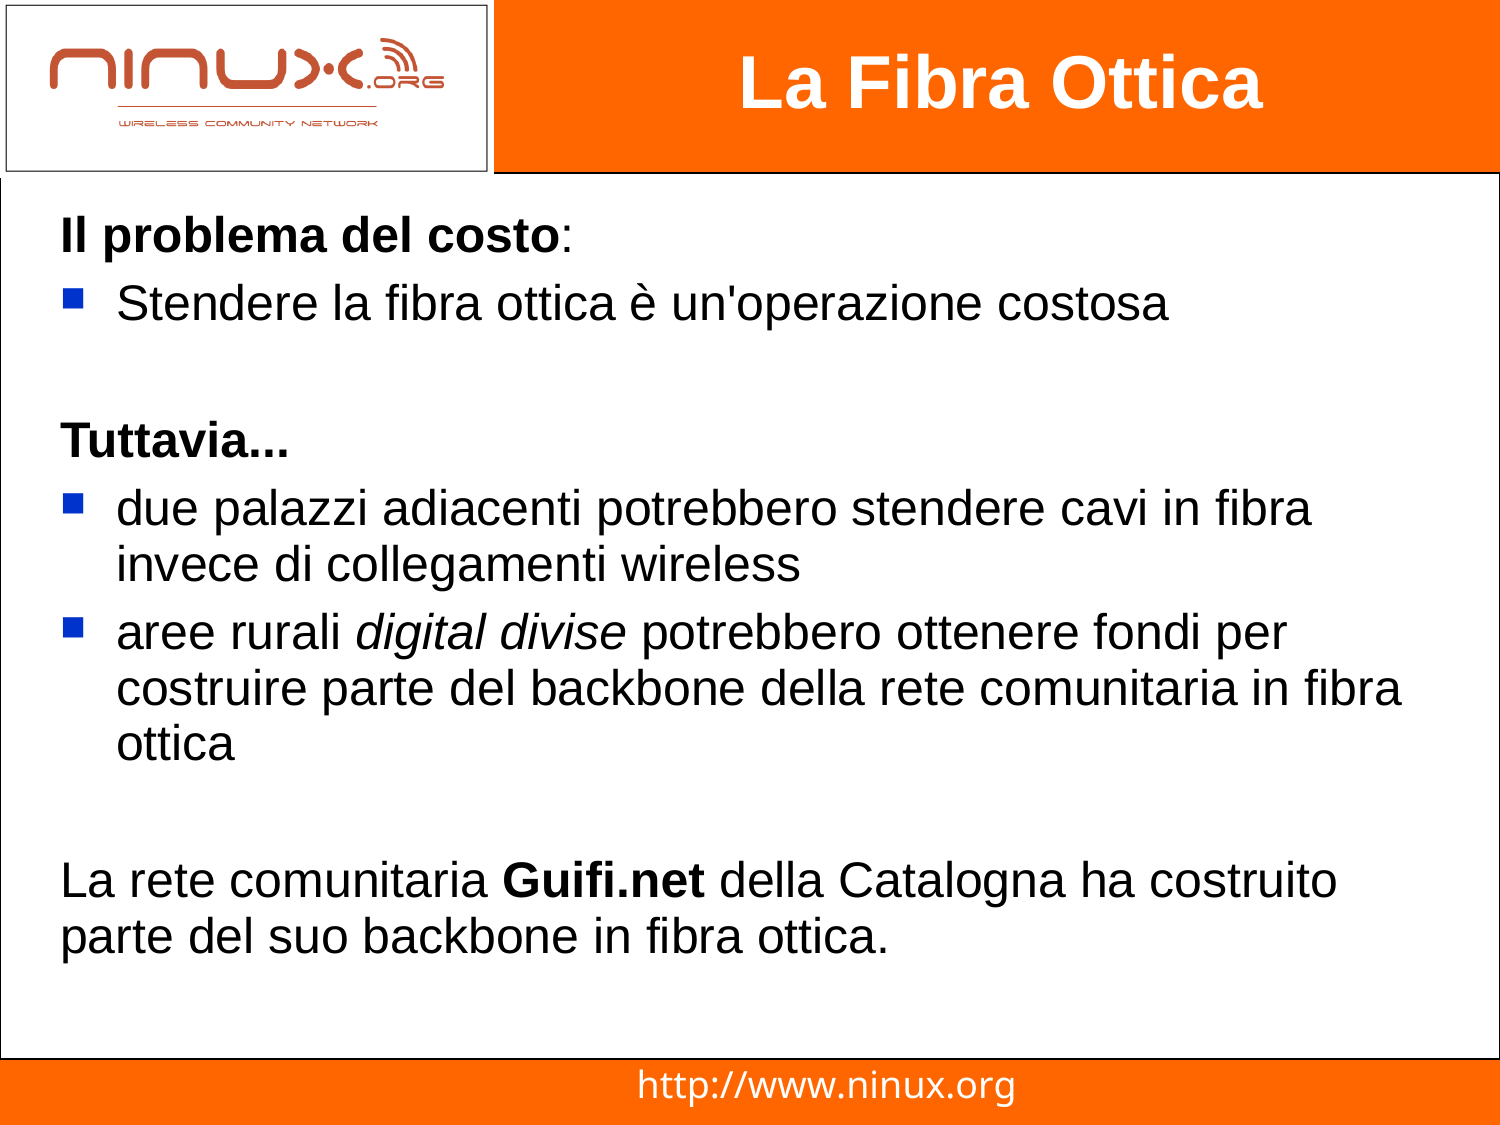

La Fibra Ottica
# Il problema del costo:
Stendere la fibra ottica è un'operazione costosa
Tuttavia...
due palazzi adiacenti potrebbero stendere cavi in fibra invece di collegamenti wireless
aree rurali digital divise potrebbero ottenere fondi per costruire parte del backbone della rete comunitaria in fibra ottica
La rete comunitaria Guifi.net della Catalogna ha costruito parte del suo backbone in fibra ottica.
http://www.ninux.org